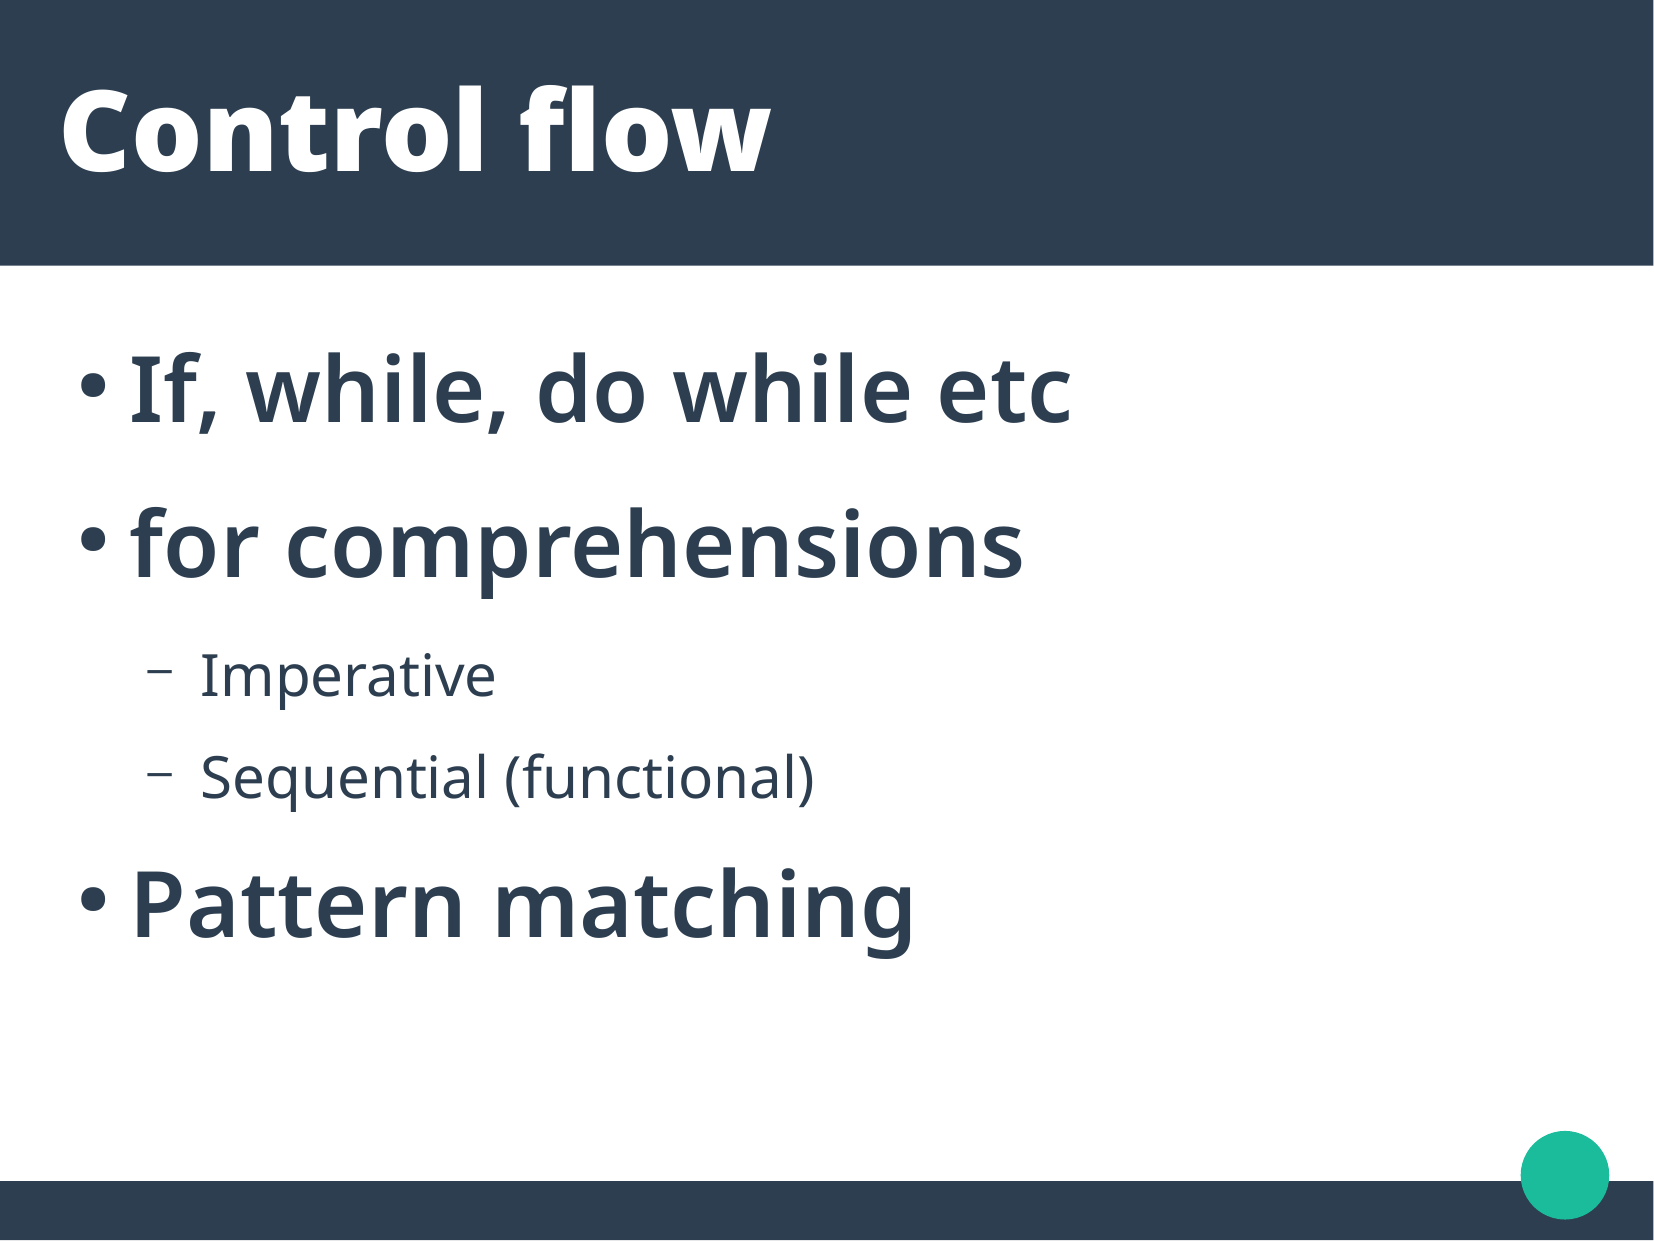

# Control flow
If, while, do while etc
for comprehensions
Imperative
Sequential (functional)
Pattern matching